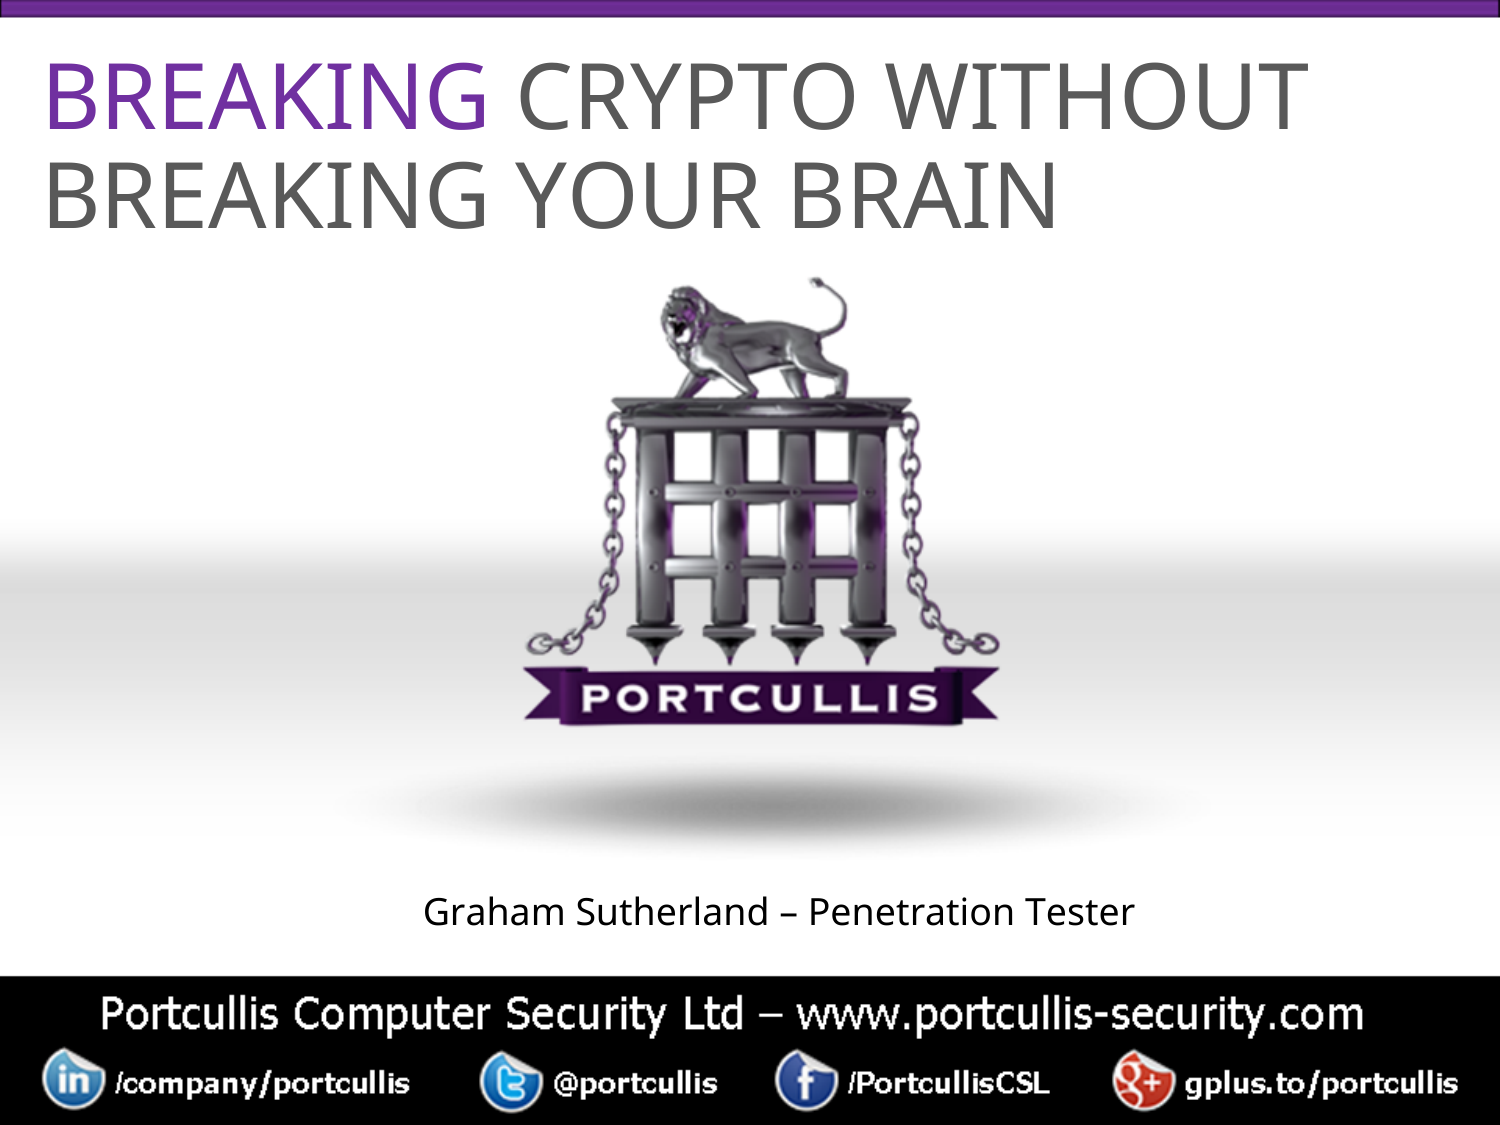

# BREAKING CRYPTO WITHOUT BREAKING YOUR BRAIN
portcullis
Graham Sutherland – Penetration Tester